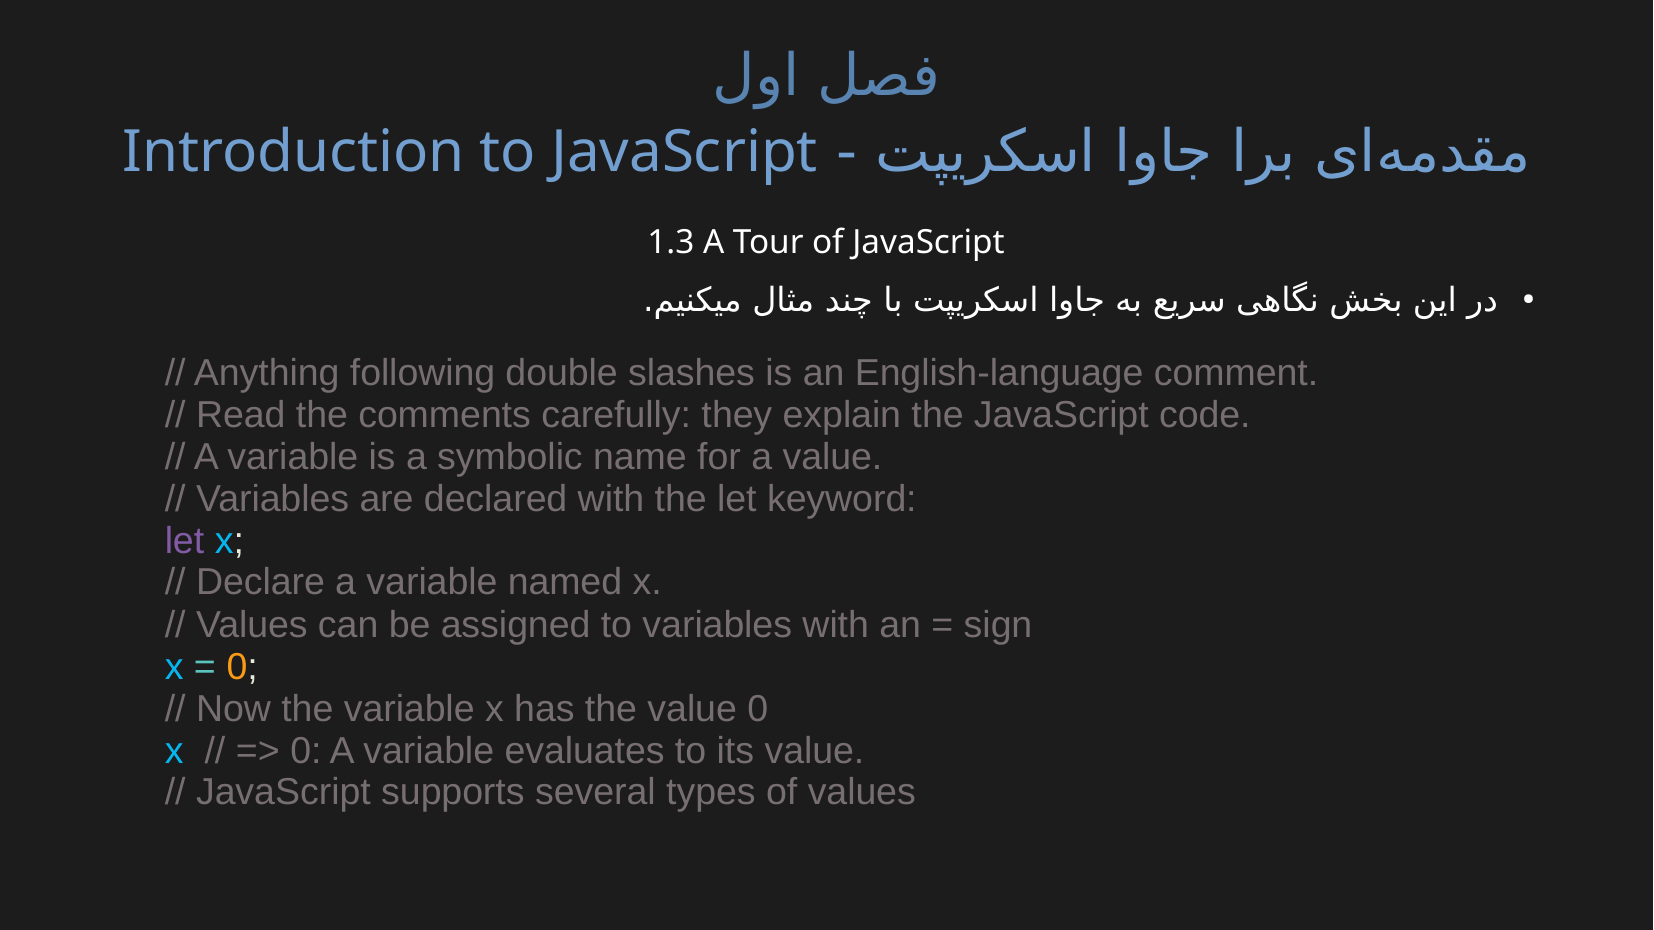

# فصل اول مقدمه‌ای برا جاوا اسکریپت - Introduction to JavaScript
1.3 A Tour of JavaScript
در این بخش نگاهی سریع به جاوا اسکریپت با چند مثال میکنیم.
// Anything following double slashes is an English-language comment.
// Read the comments carefully: they explain the JavaScript code.
// A variable is a symbolic name for a value.
// Variables are declared with the let keyword:
let x;
// Declare a variable named x.
// Values can be assigned to variables with an = sign
x = 0;
// Now the variable x has the value 0
x // => 0: A variable evaluates to its value.
// JavaScript supports several types of values